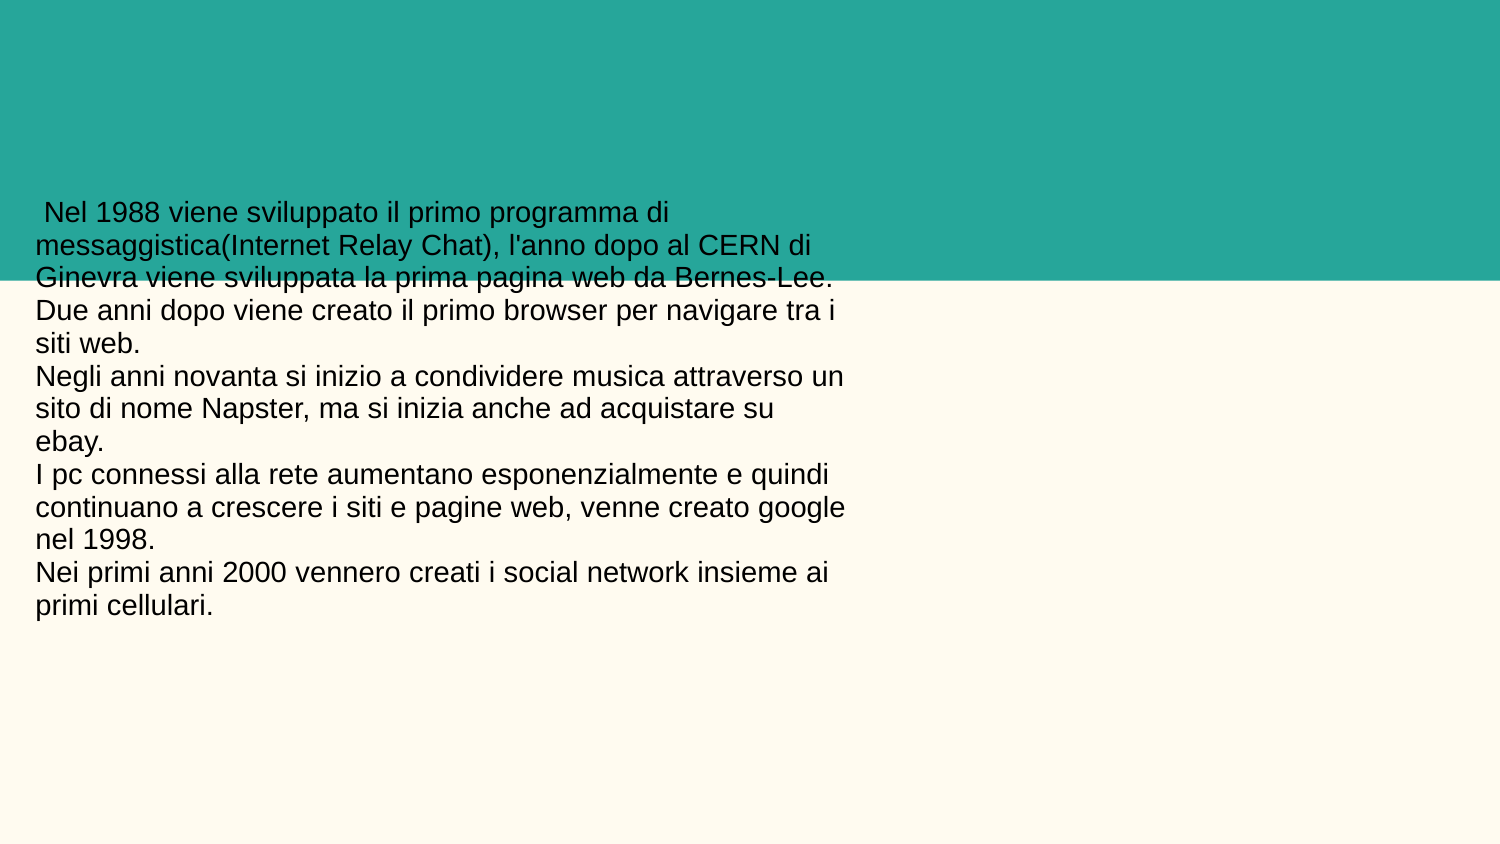

Nel 1988 viene sviluppato il primo programma di messaggistica(Internet Relay Chat), l'anno dopo al CERN di Ginevra viene sviluppata la prima pagina web da Bernes-Lee.
Due anni dopo viene creato il primo browser per navigare tra i siti web.
Negli anni novanta si inizio a condividere musica attraverso un sito di nome Napster, ma si inizia anche ad acquistare su ebay.
I pc connessi alla rete aumentano esponenzialmente e quindi continuano a crescere i siti e pagine web, venne creato google nel 1998.
Nei primi anni 2000 vennero creati i social network insieme ai primi cellulari.